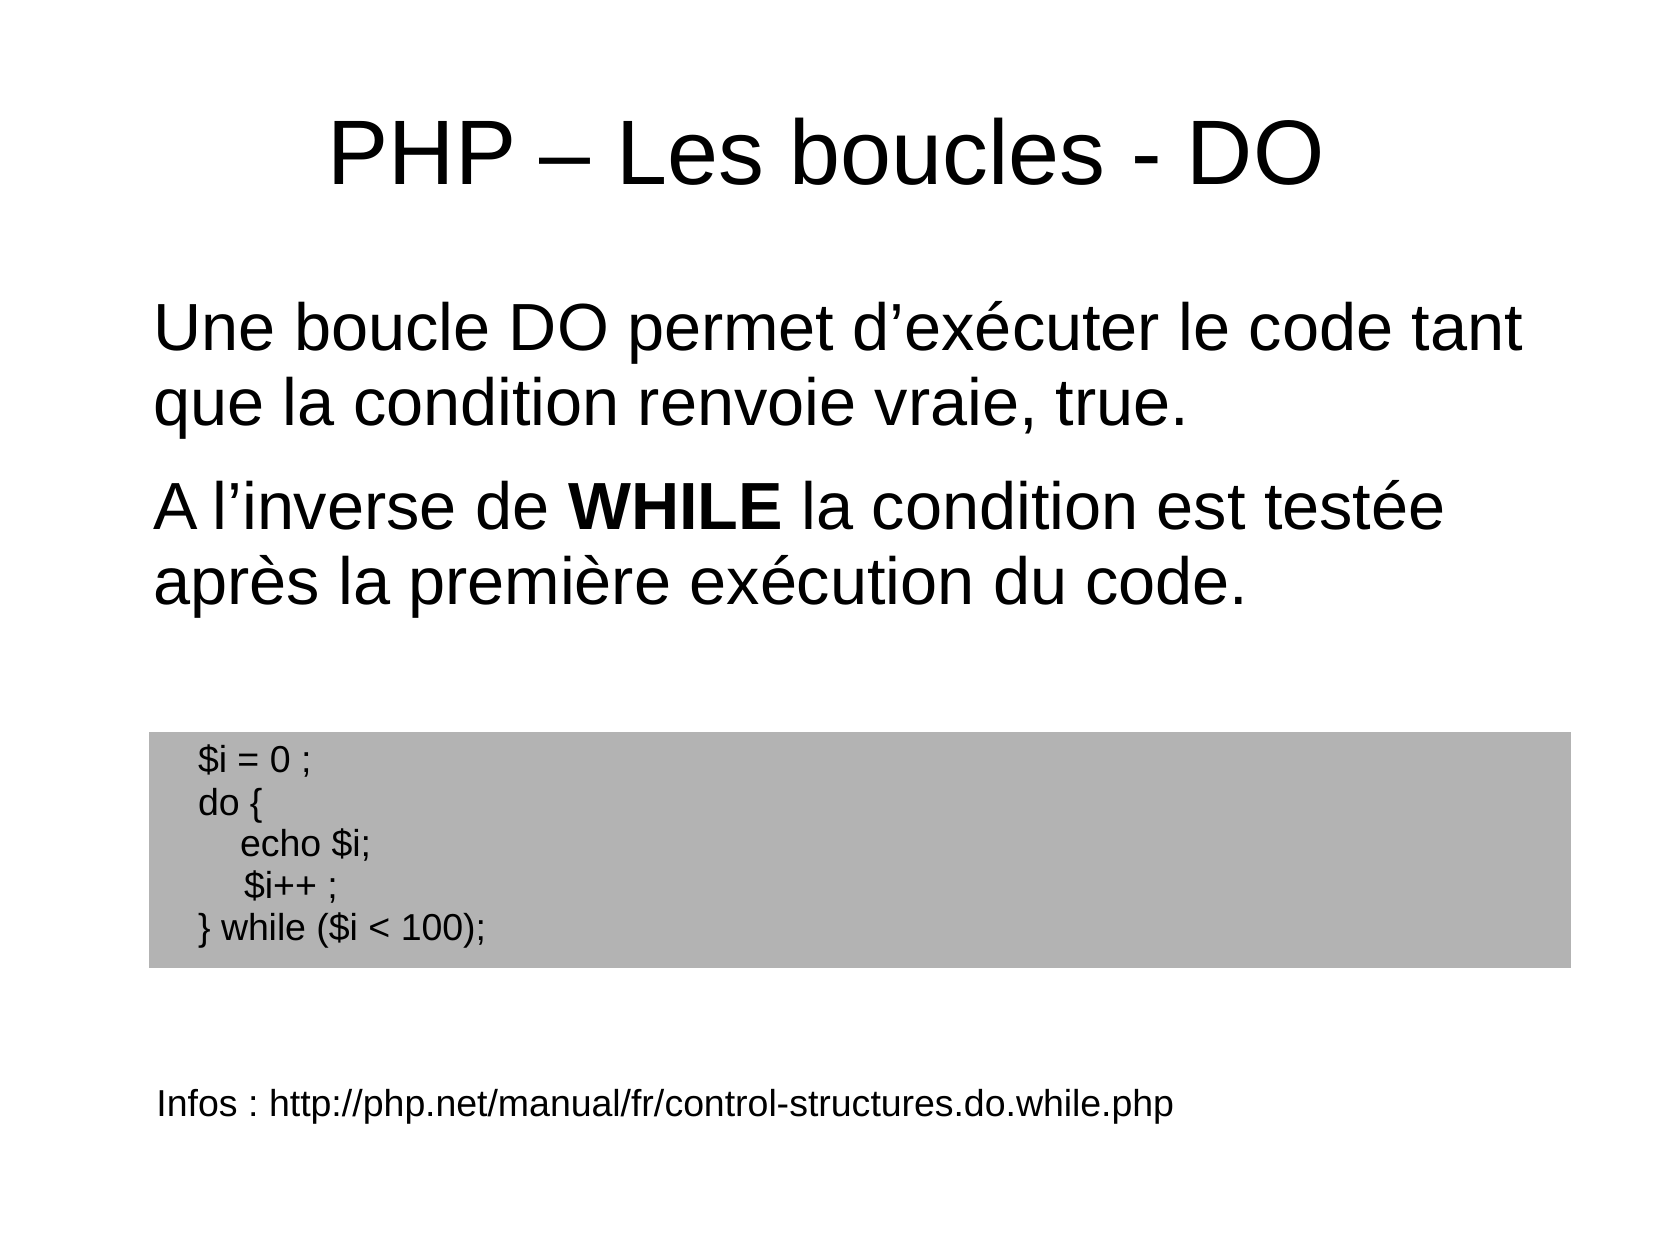

# PHP – Les boucles - DO
Une boucle DO permet d’exécuter le code tant que la condition renvoie vraie, true.
A l’inverse de WHILE la condition est testée après la première exécution du code.
| $i = 0 ; do { echo $i; $i++ ; } while ($i < 100); |
| --- |
Infos : http://php.net/manual/fr/control-structures.do.while.php